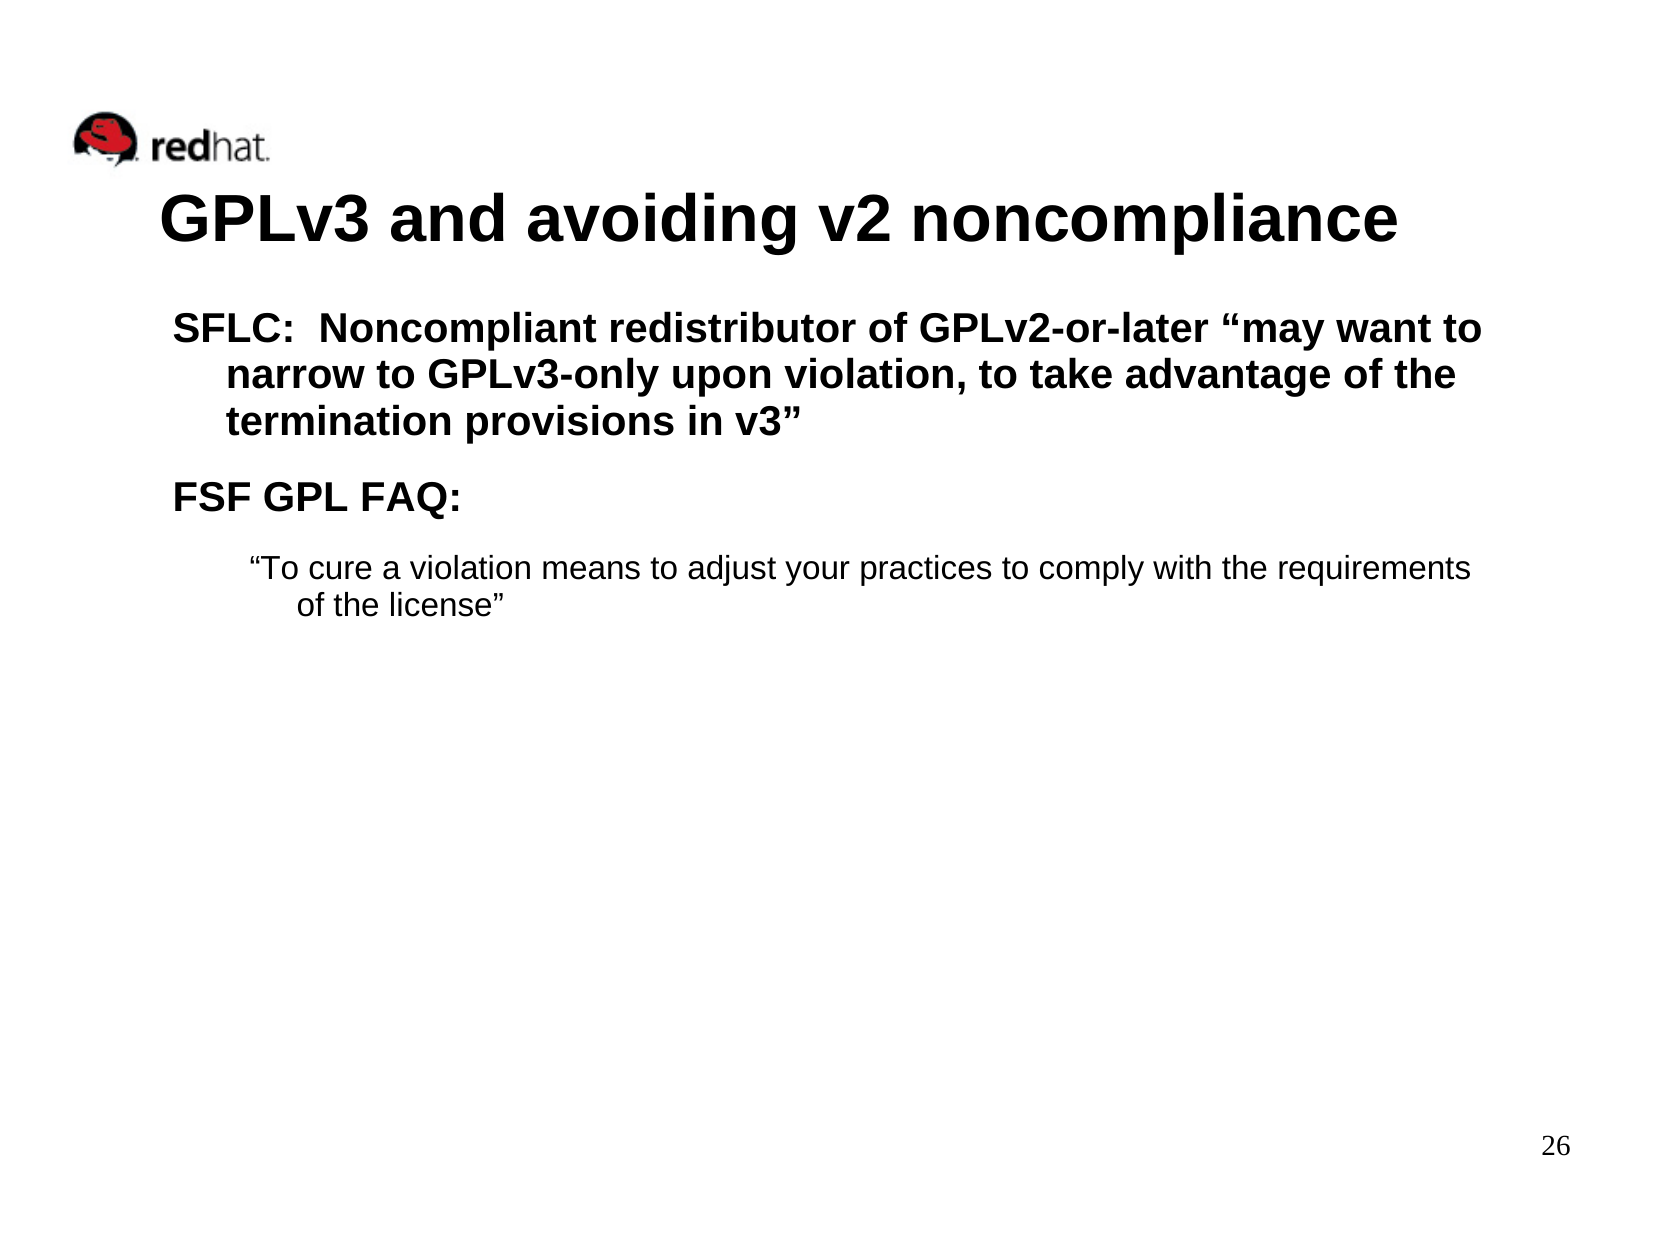

# GPLv3 and avoiding v2 noncompliance
SFLC: Noncompliant redistributor of GPLv2-or-later “may want to narrow to GPLv3-only upon violation, to take advantage of the termination provisions in v3”
FSF GPL FAQ:
“To cure a violation means to adjust your practices to comply with the requirements of the license”
26